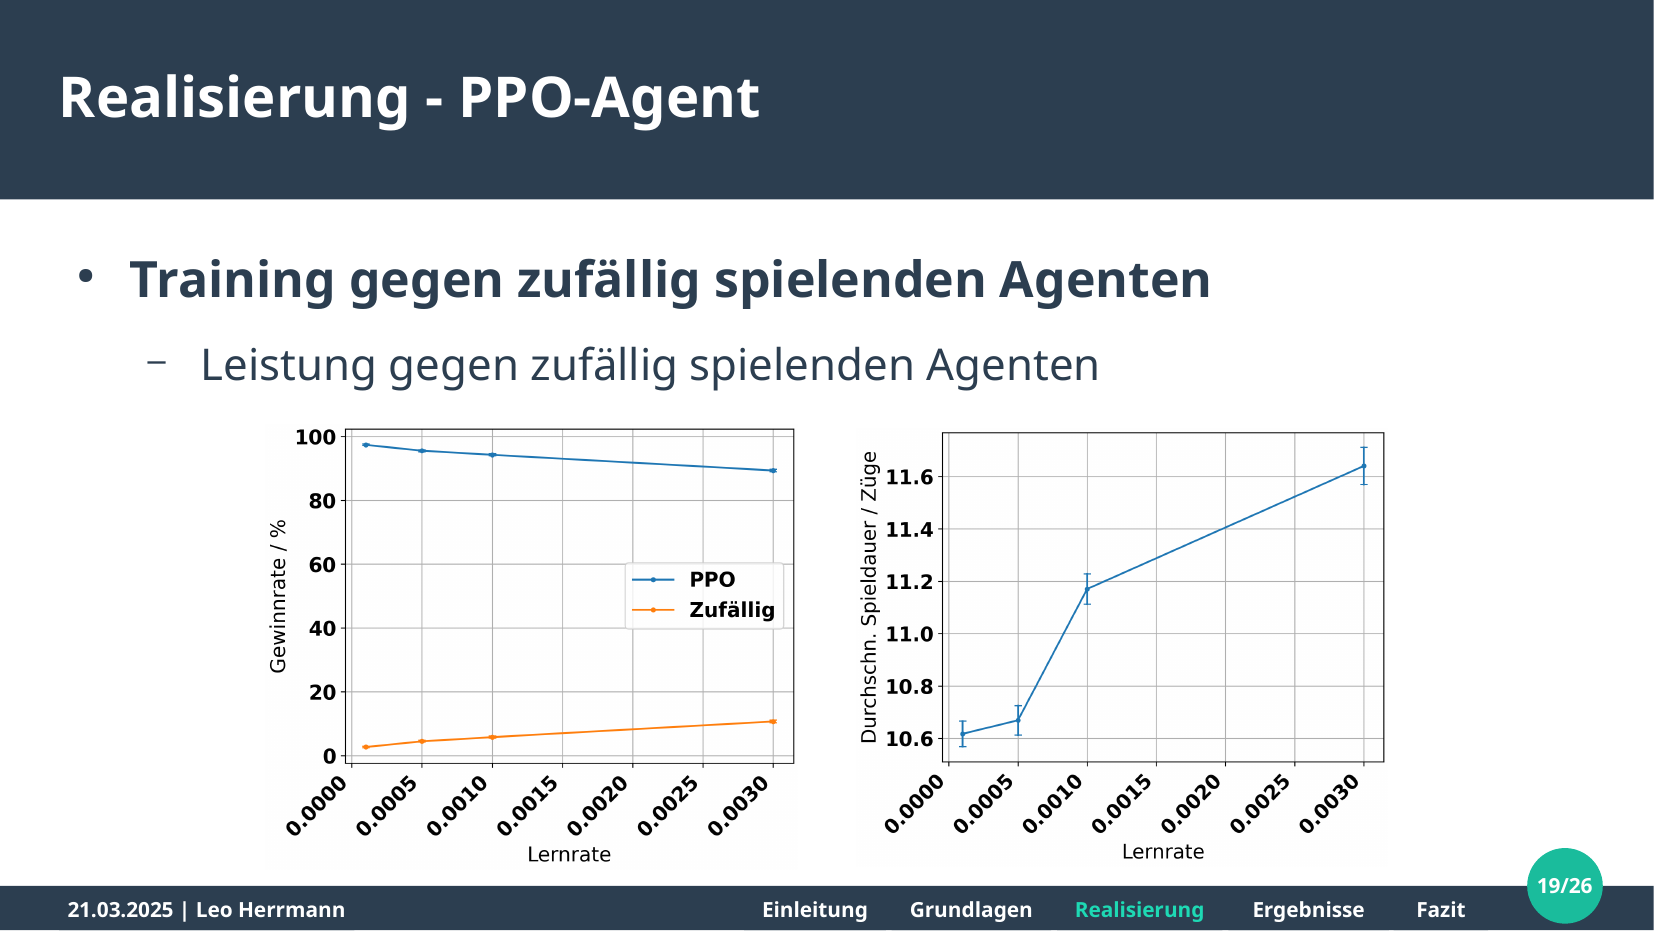

# Realisierung - PPO-Agent
Training gegen zufällig spielenden Agenten
Leistung gegen zufällig spielenden Agenten
Einleitung
Grundlagen
Realisierung
Ergebnisse
Fazit